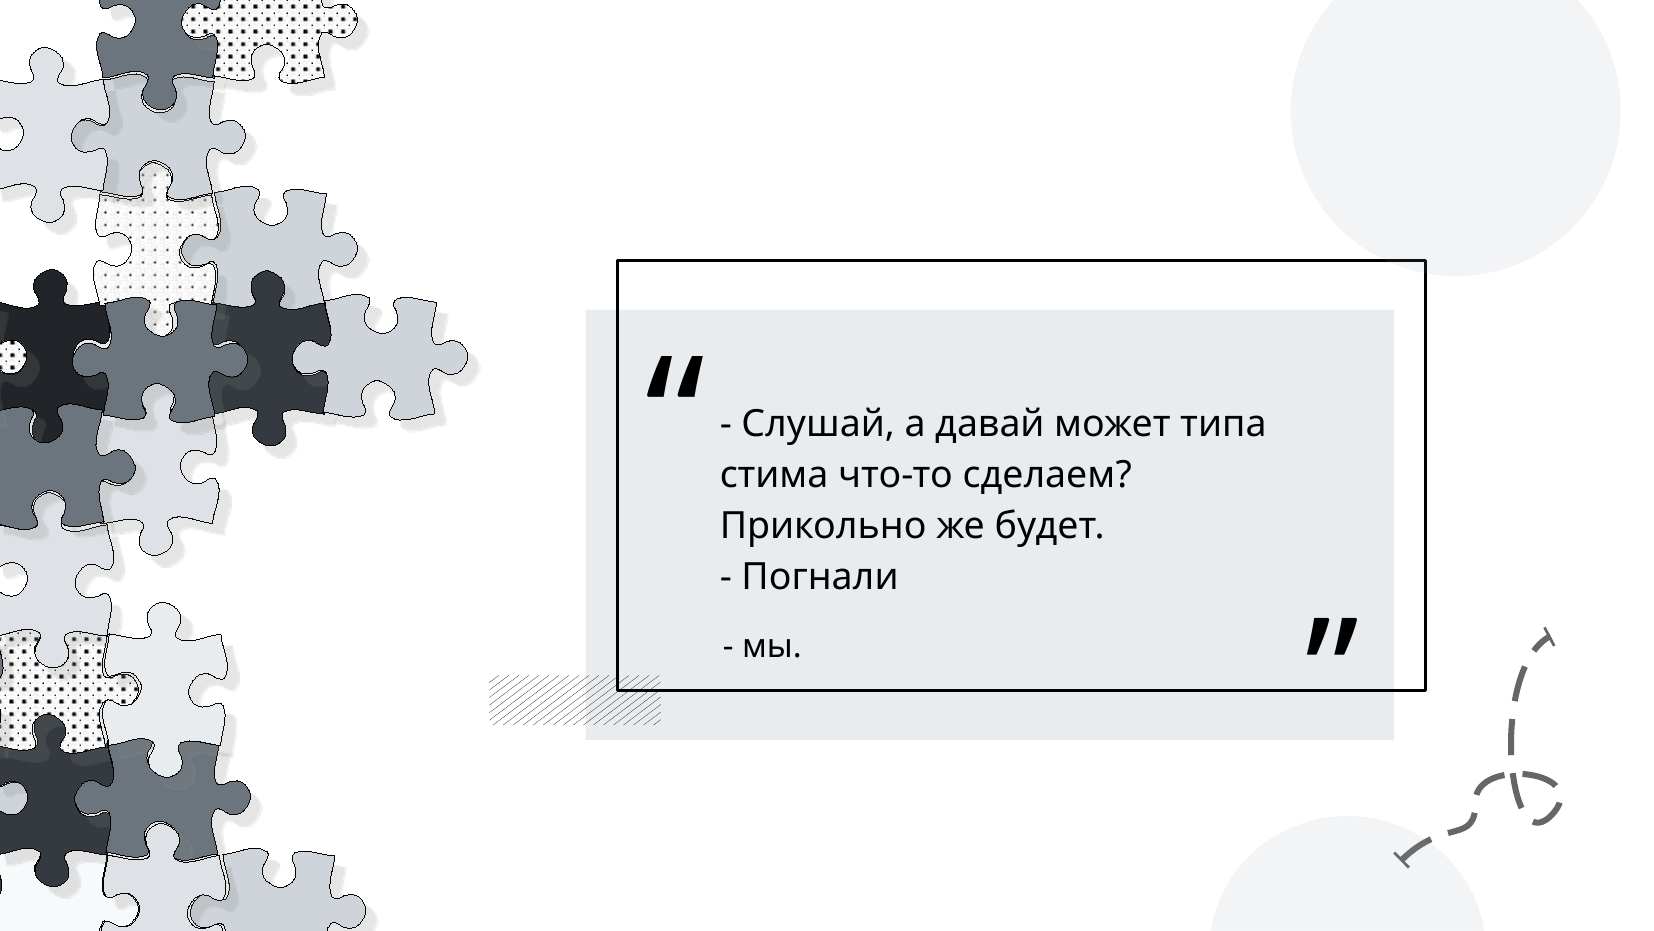

- Слушай, а давай может типа стима что-то сделаем? Прикольно же будет.
- Погнали
- мы.